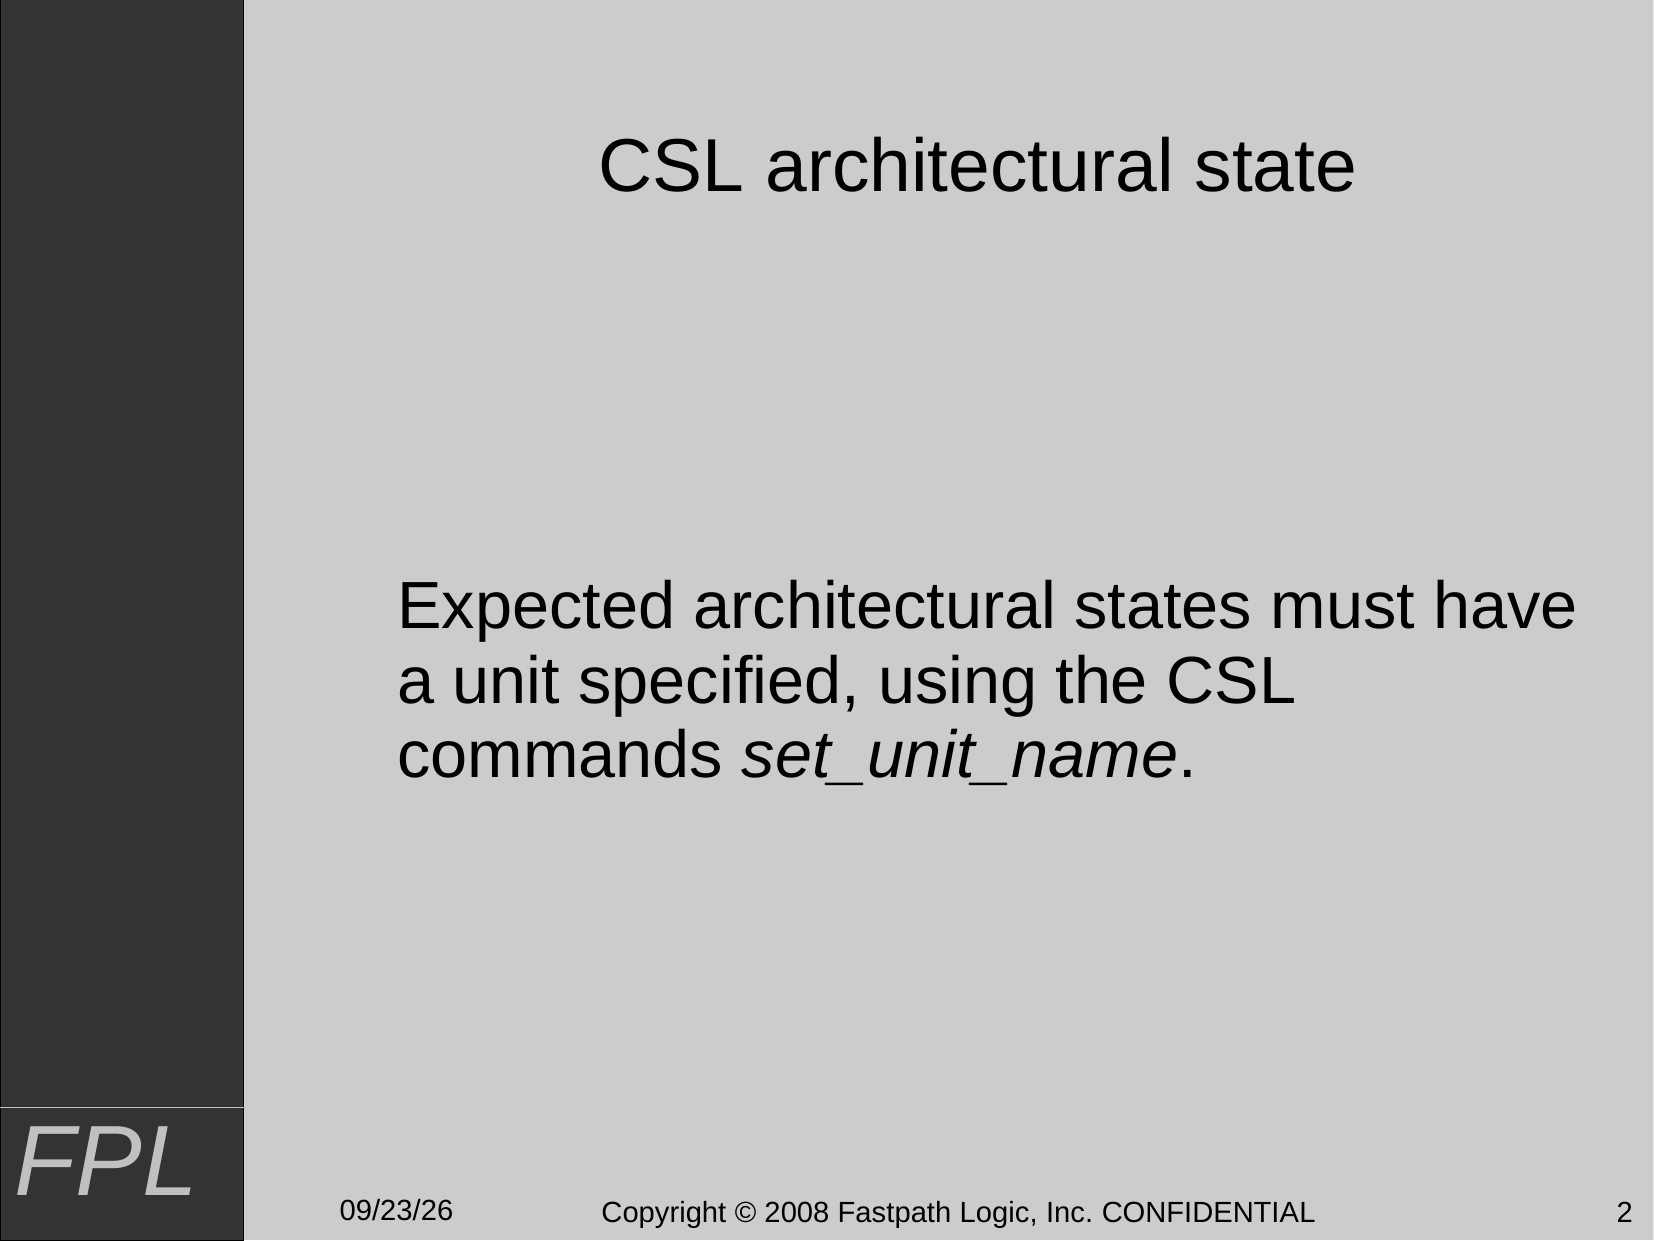

# CSL architectural state
Expected architectural states must have a unit specified, using the CSL commands set_unit_name.
2
© 2008 FASTPATH LOGIC INC.